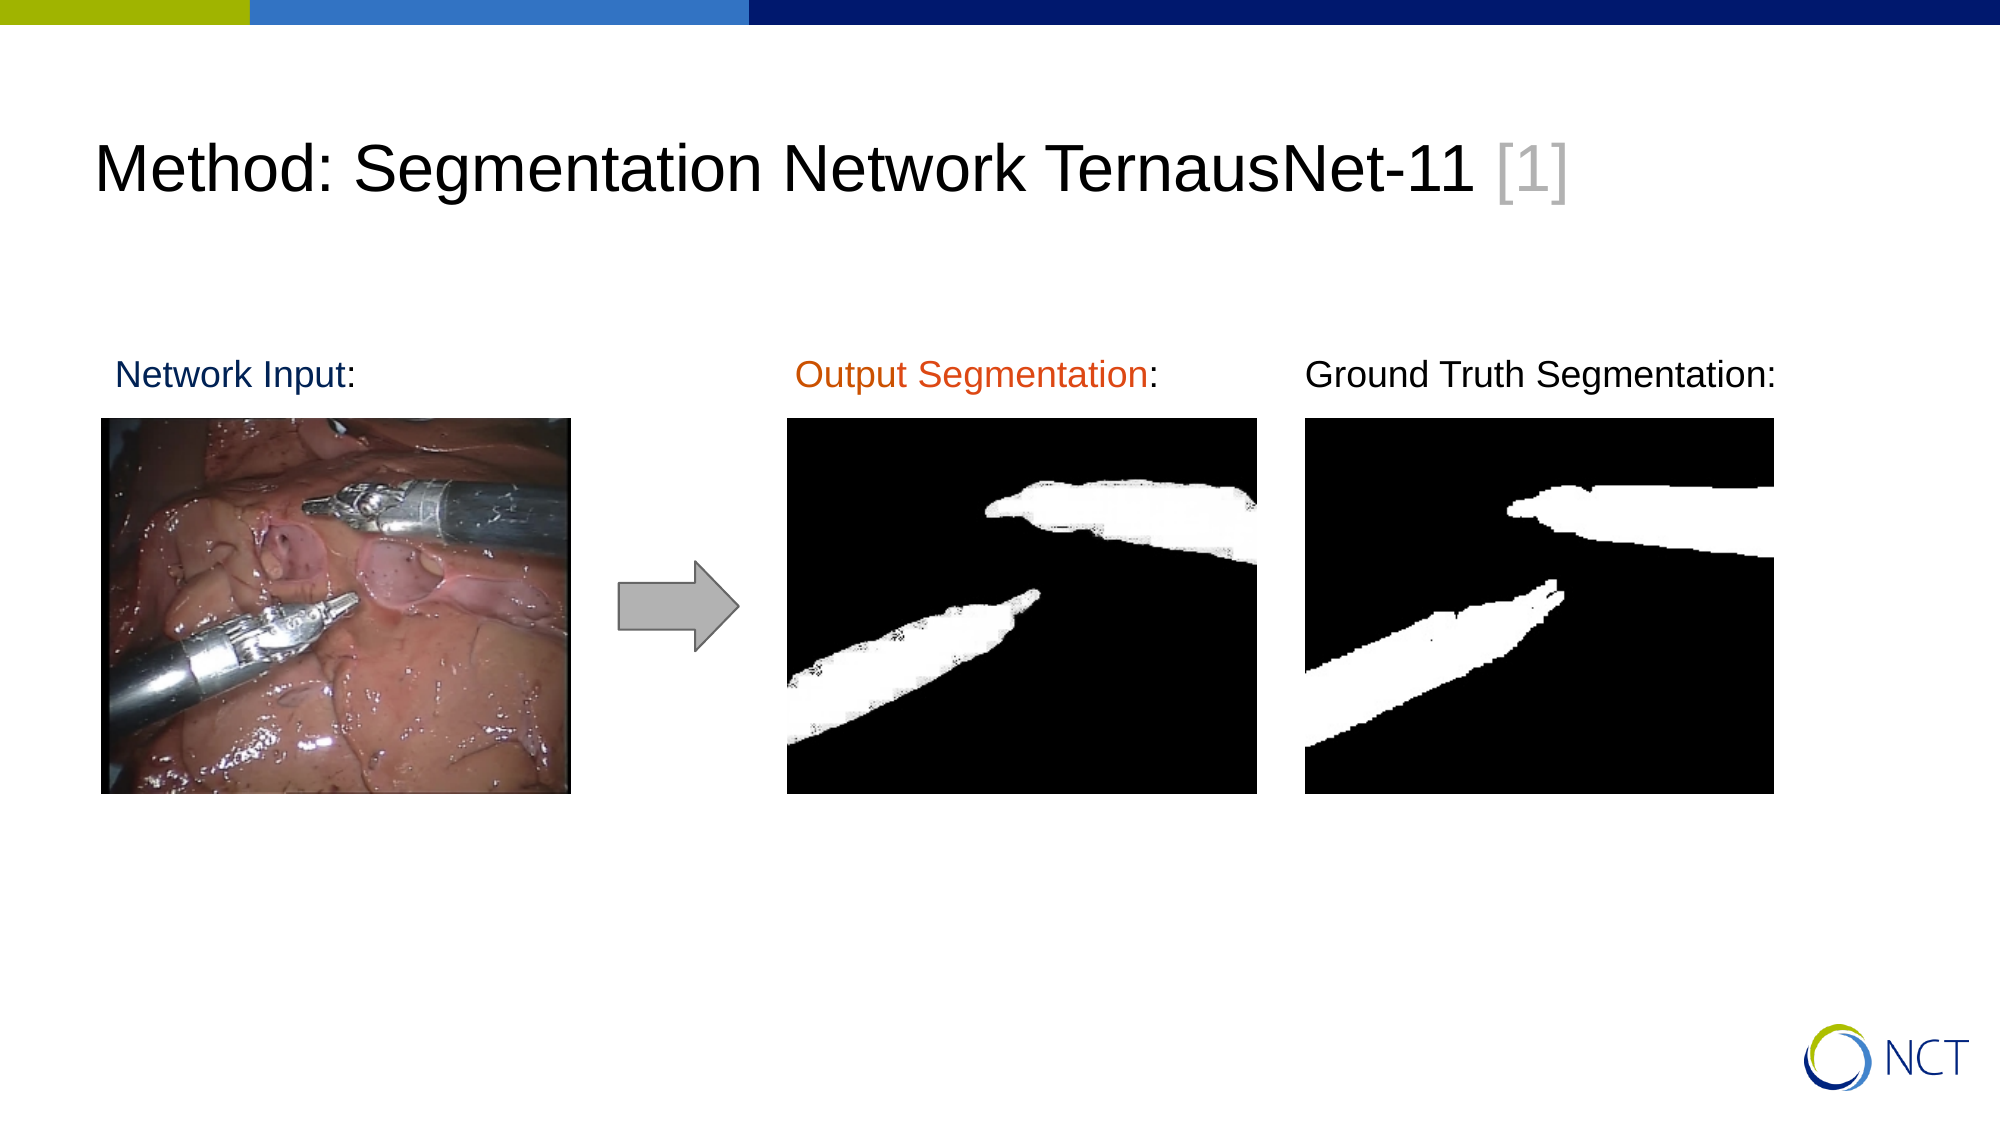

# Method: Segmentation Network TernausNet-11 [1]
Network Input:
Output Segmentation:
Ground Truth Segmentation: